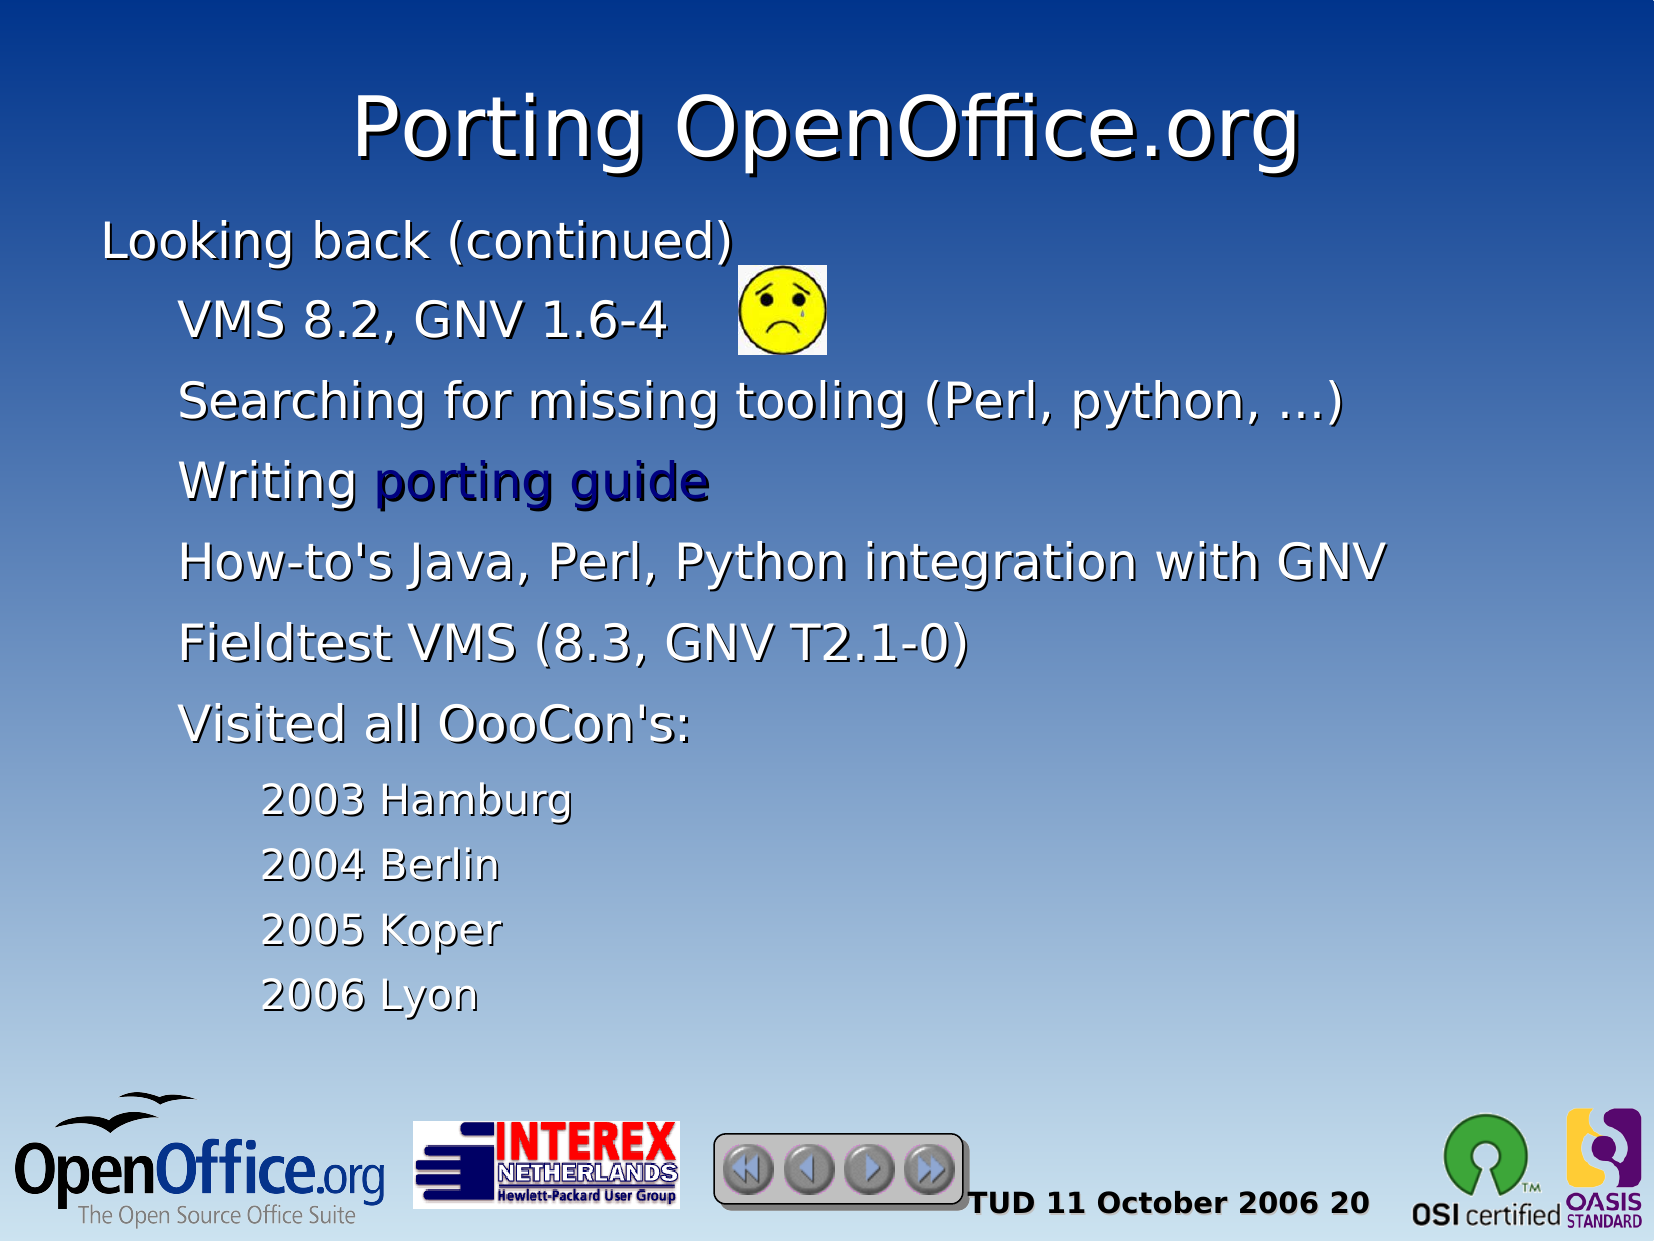

# Porting OpenOffice.org
Looking back (continued)
VMS 8.2, GNV 1.6-4
Searching for missing tooling (Perl, python, ...)
Writing porting guide
How-to's Java, Perl, Python integration with GNV
Fieldtest VMS (8.3, GNV T2.1-0)
Visited all OooCon's:
2003 Hamburg
2004 Berlin
2005 Koper
2006 Lyon
TUD 11 October 2006